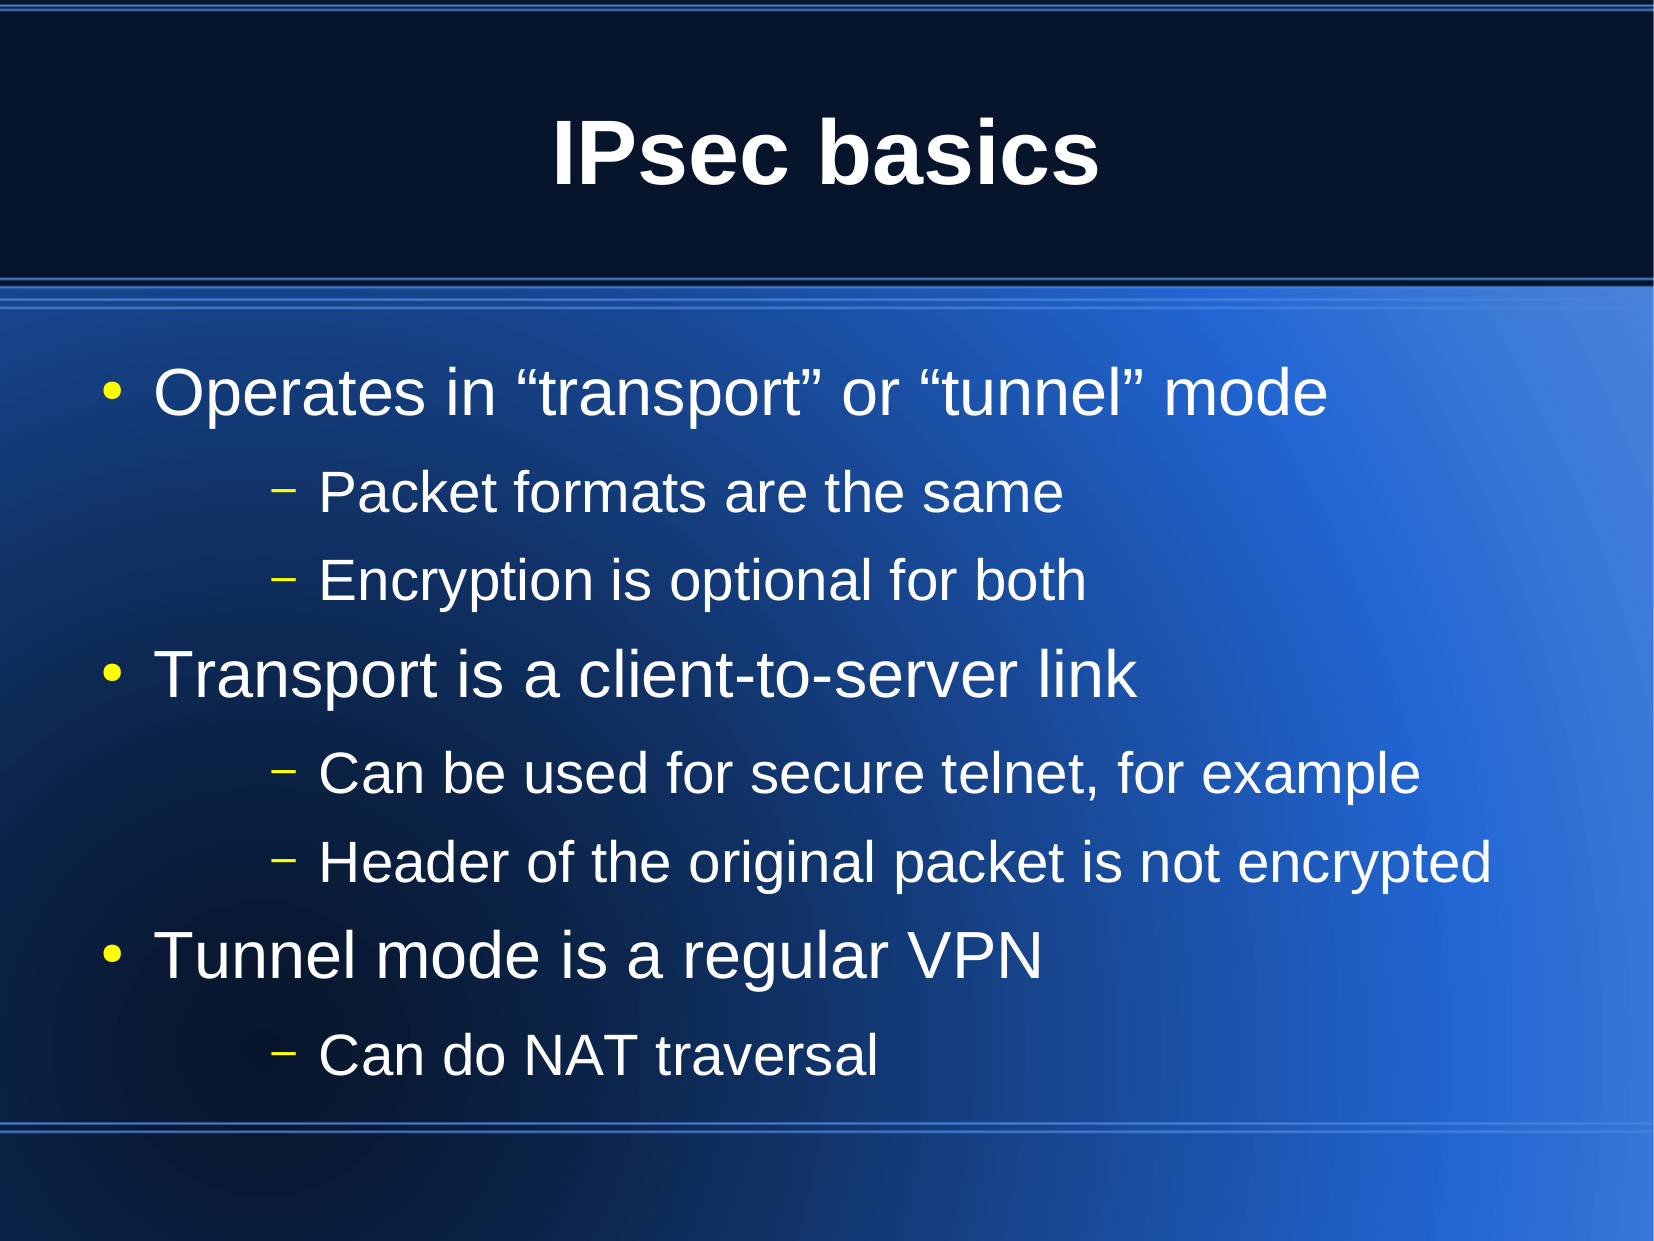

# IPsec basics
Operates in “transport” or “tunnel” mode
Packet formats are the same
Encryption is optional for both
Transport is a client-to-server link
Can be used for secure telnet, for example
Header of the original packet is not encrypted
Tunnel mode is a regular VPN
Can do NAT traversal